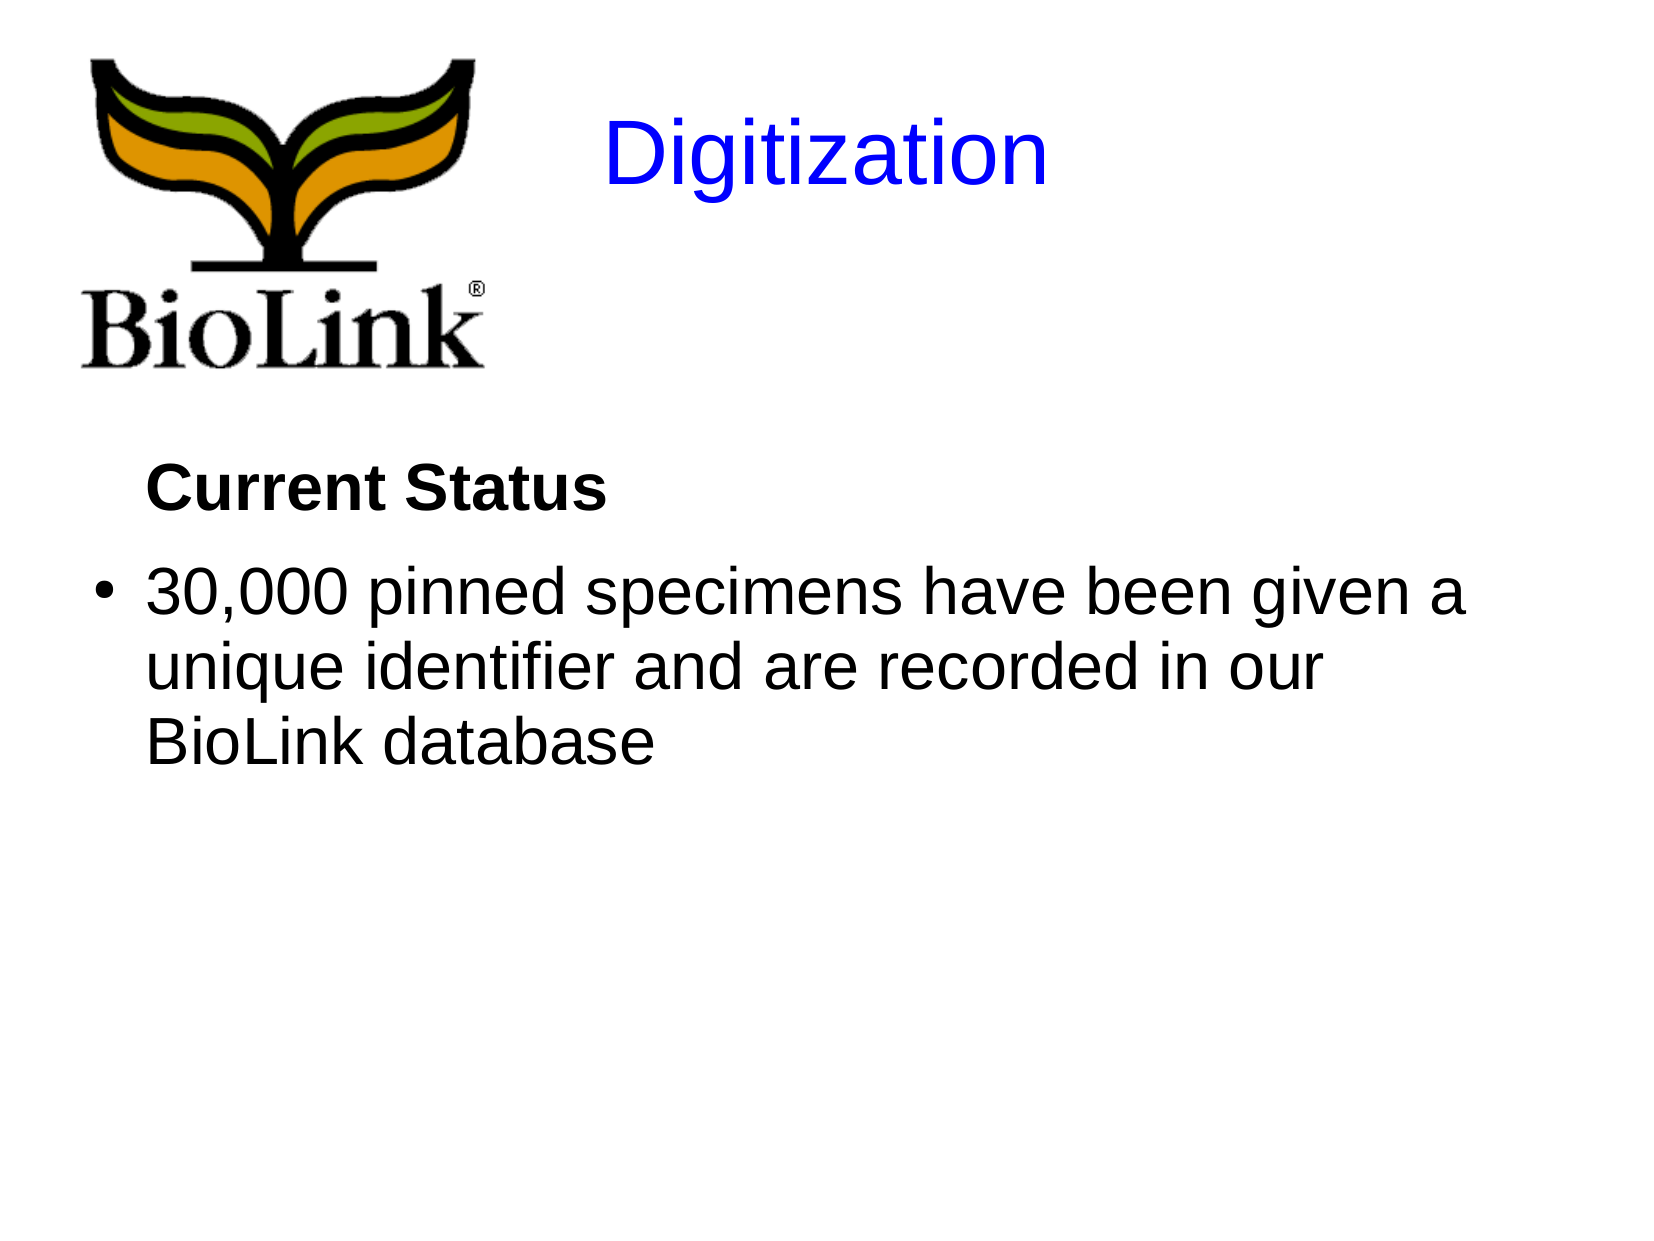

# Digitization
Current Status
30,000 pinned specimens have been given a unique identifier and are recorded in our BioLink database